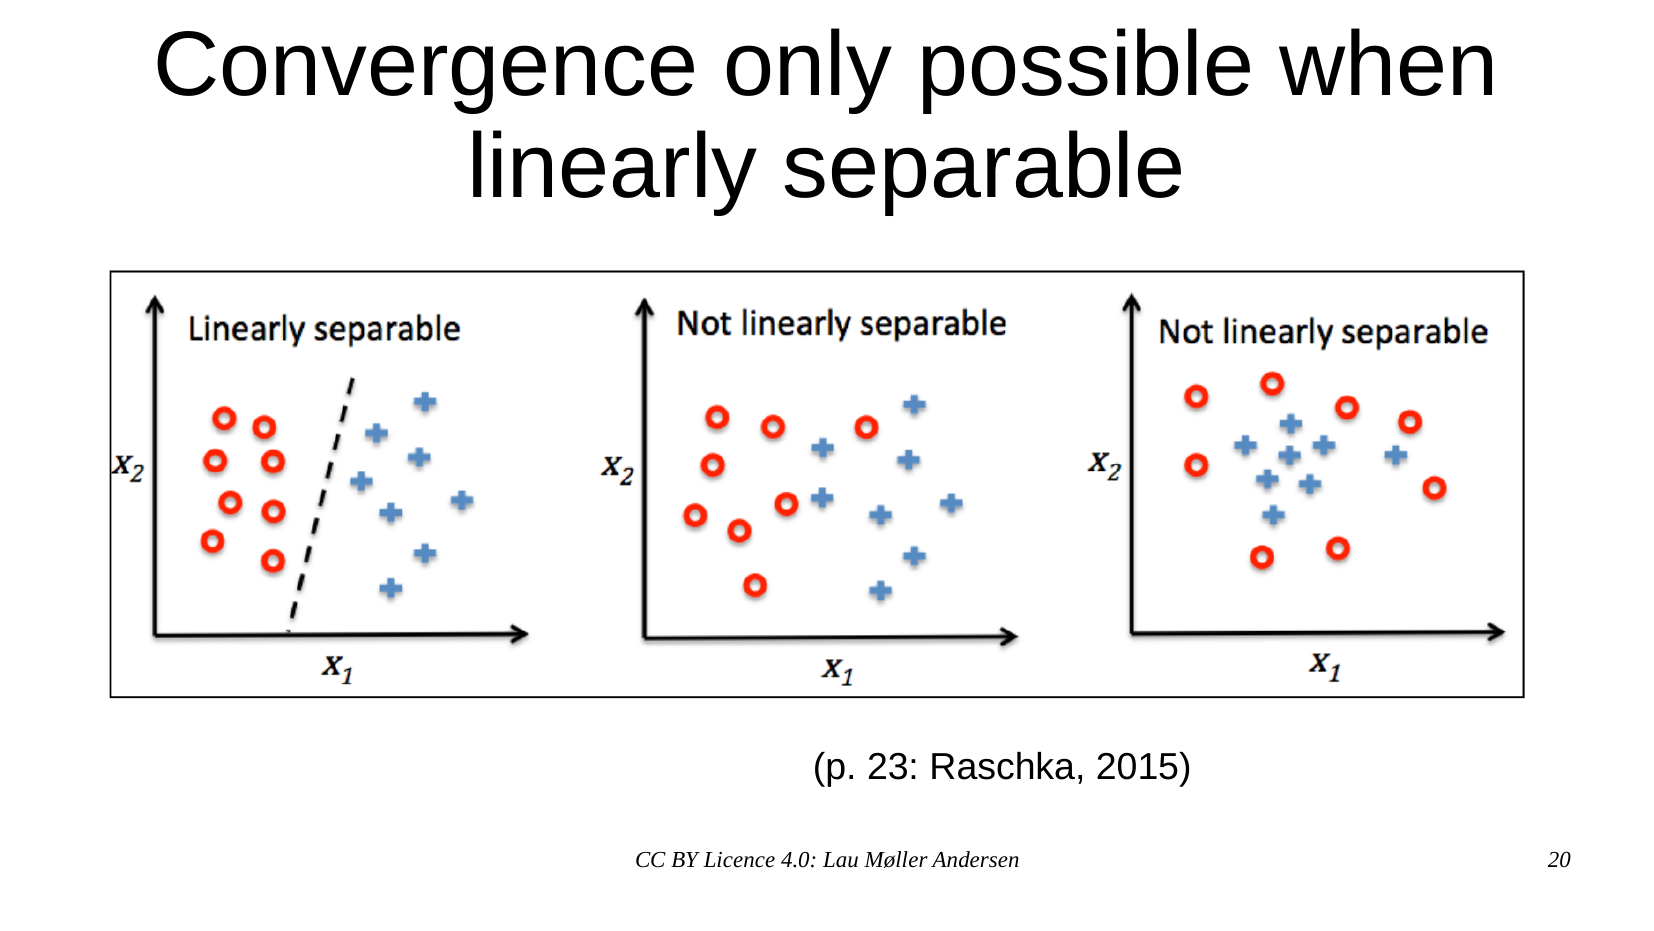

# Convergence only possible when linearly separable
(p. 23: Raschka, 2015)
CC BY Licence 4.0: Lau Møller Andersen
20